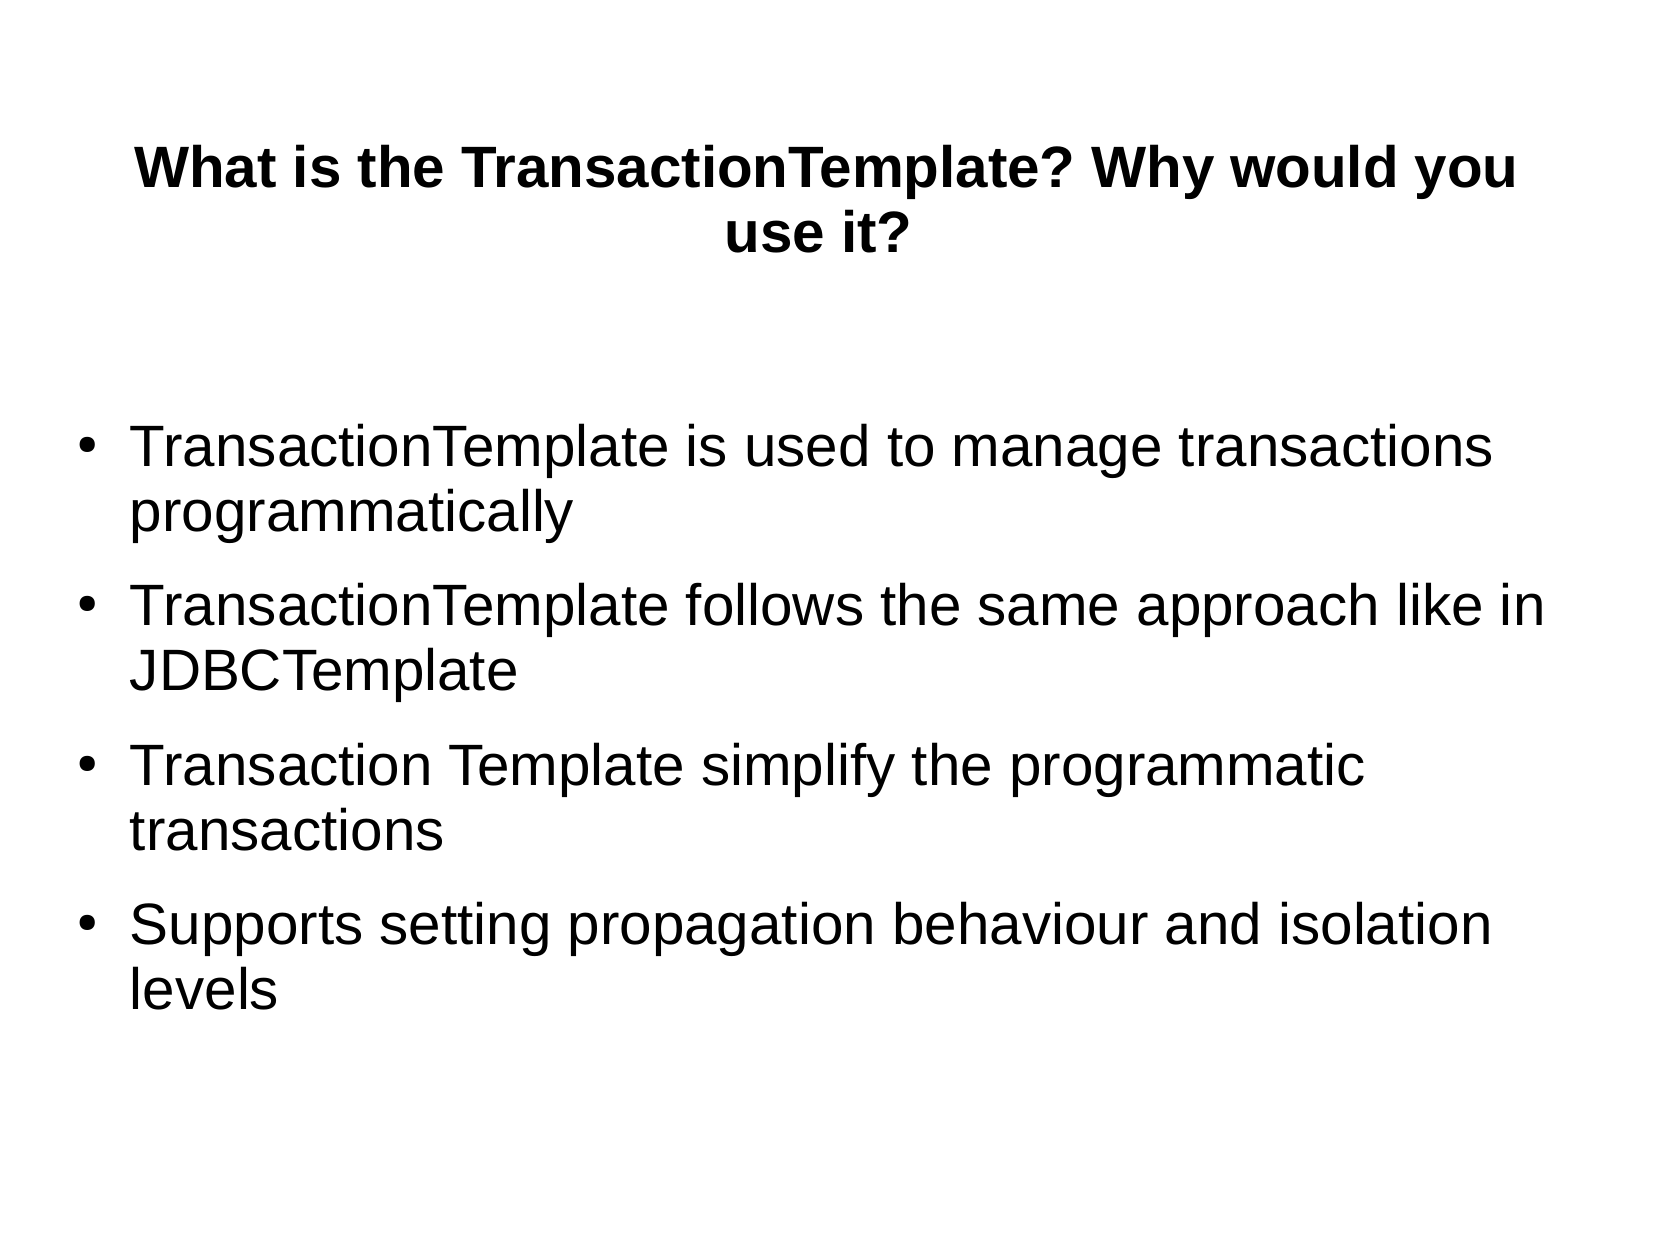

# What is the TransactionTemplate? Why would you use it?
TransactionTemplate is used to manage transactions programmatically
TransactionTemplate follows the same approach like in JDBCTemplate
Transaction Template simplify the programmatic transactions
Supports setting propagation behaviour and isolation levels